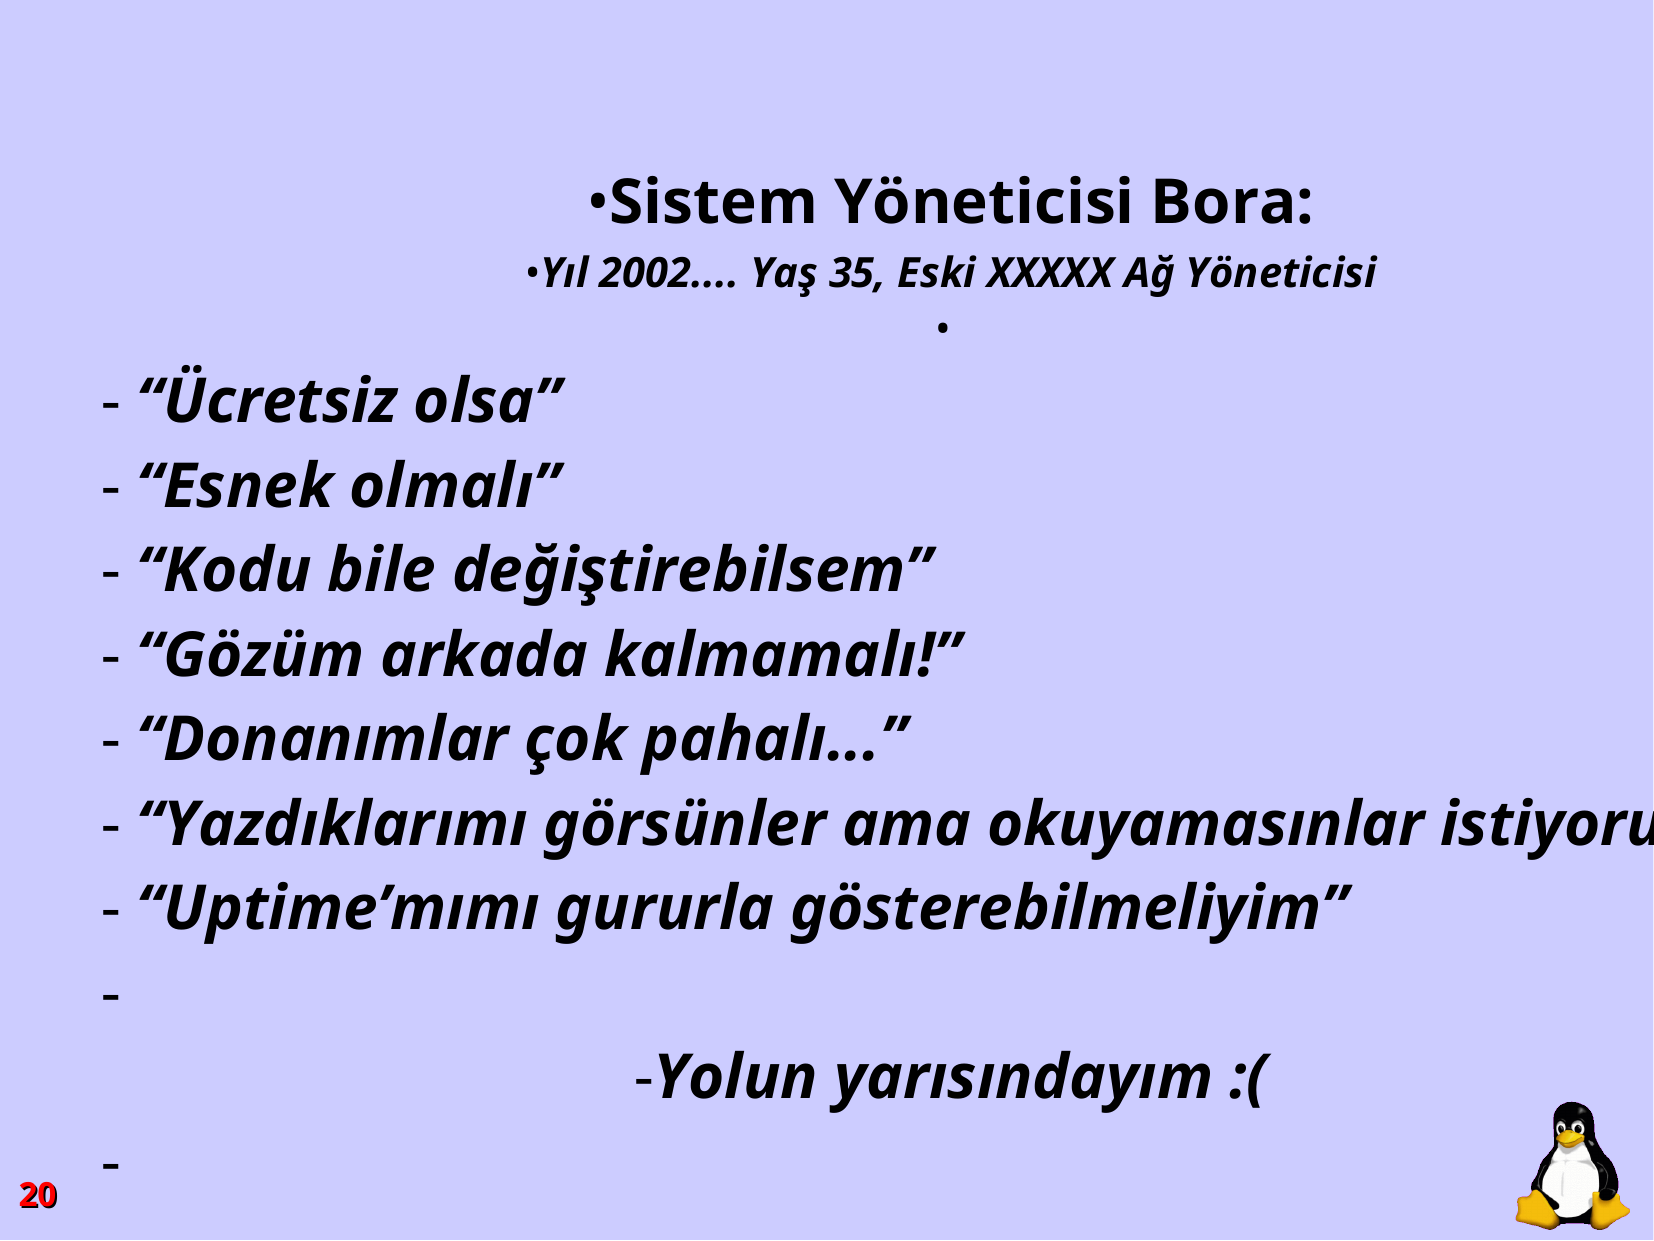

Kıyas
Sistem Yöneticisi Bora:
Yıl 2002.... Yaş 35, Eski XXXXX Ağ Yöneticisi
 “Ücretsiz olsa”
 “Esnek olmalı”
 “Kodu bile değiştirebilsem”
 “Gözüm arkada kalmamalı!”
 “Donanımlar çok pahalı...”
 “Yazdıklarımı görsünler ama okuyamasınlar istiyorum...“
 “Uptime’mımı gururla gösterebilmeliyim”
Yolun yarısındayım :(